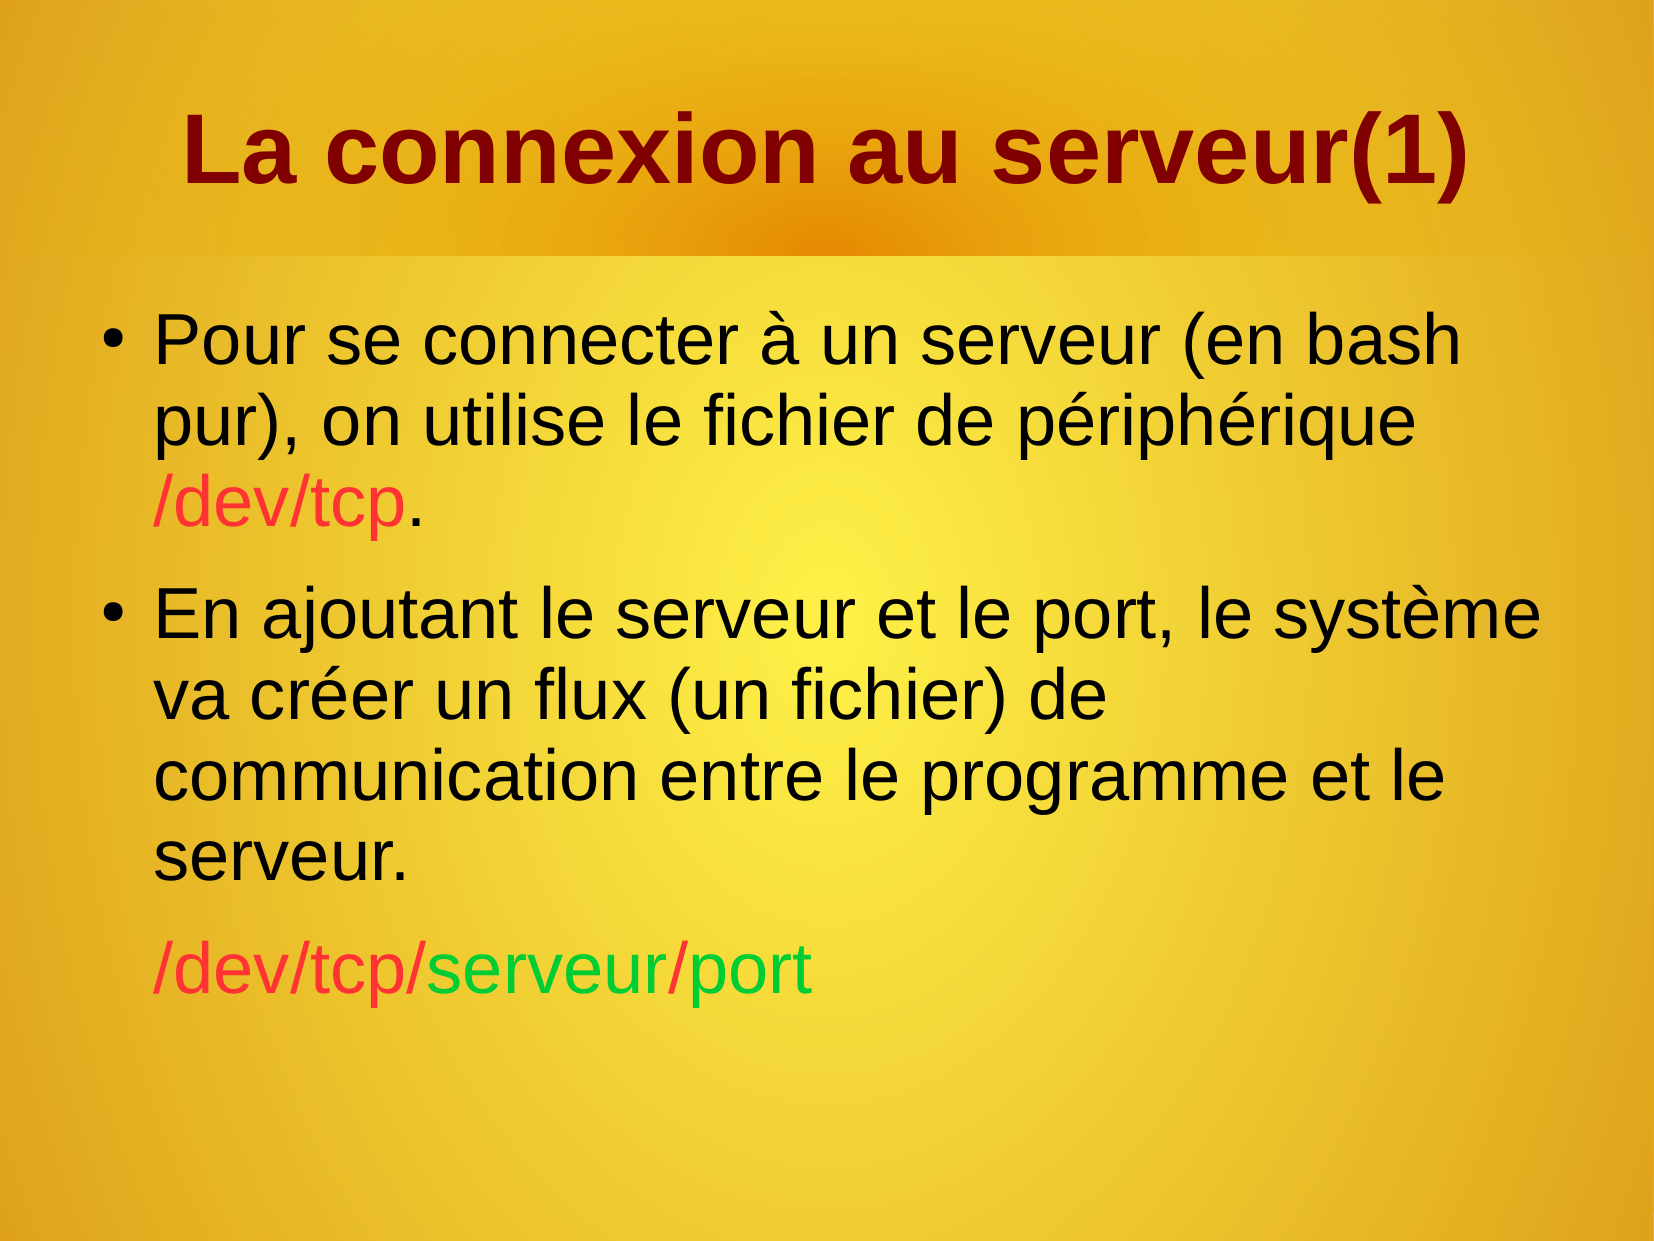

# La connexion au serveur(1)
Pour se connecter à un serveur (en bash pur), on utilise le fichier de périphérique /dev/tcp.
En ajoutant le serveur et le port, le système va créer un flux (un fichier) de communication entre le programme et le serveur.
/dev/tcp/serveur/port